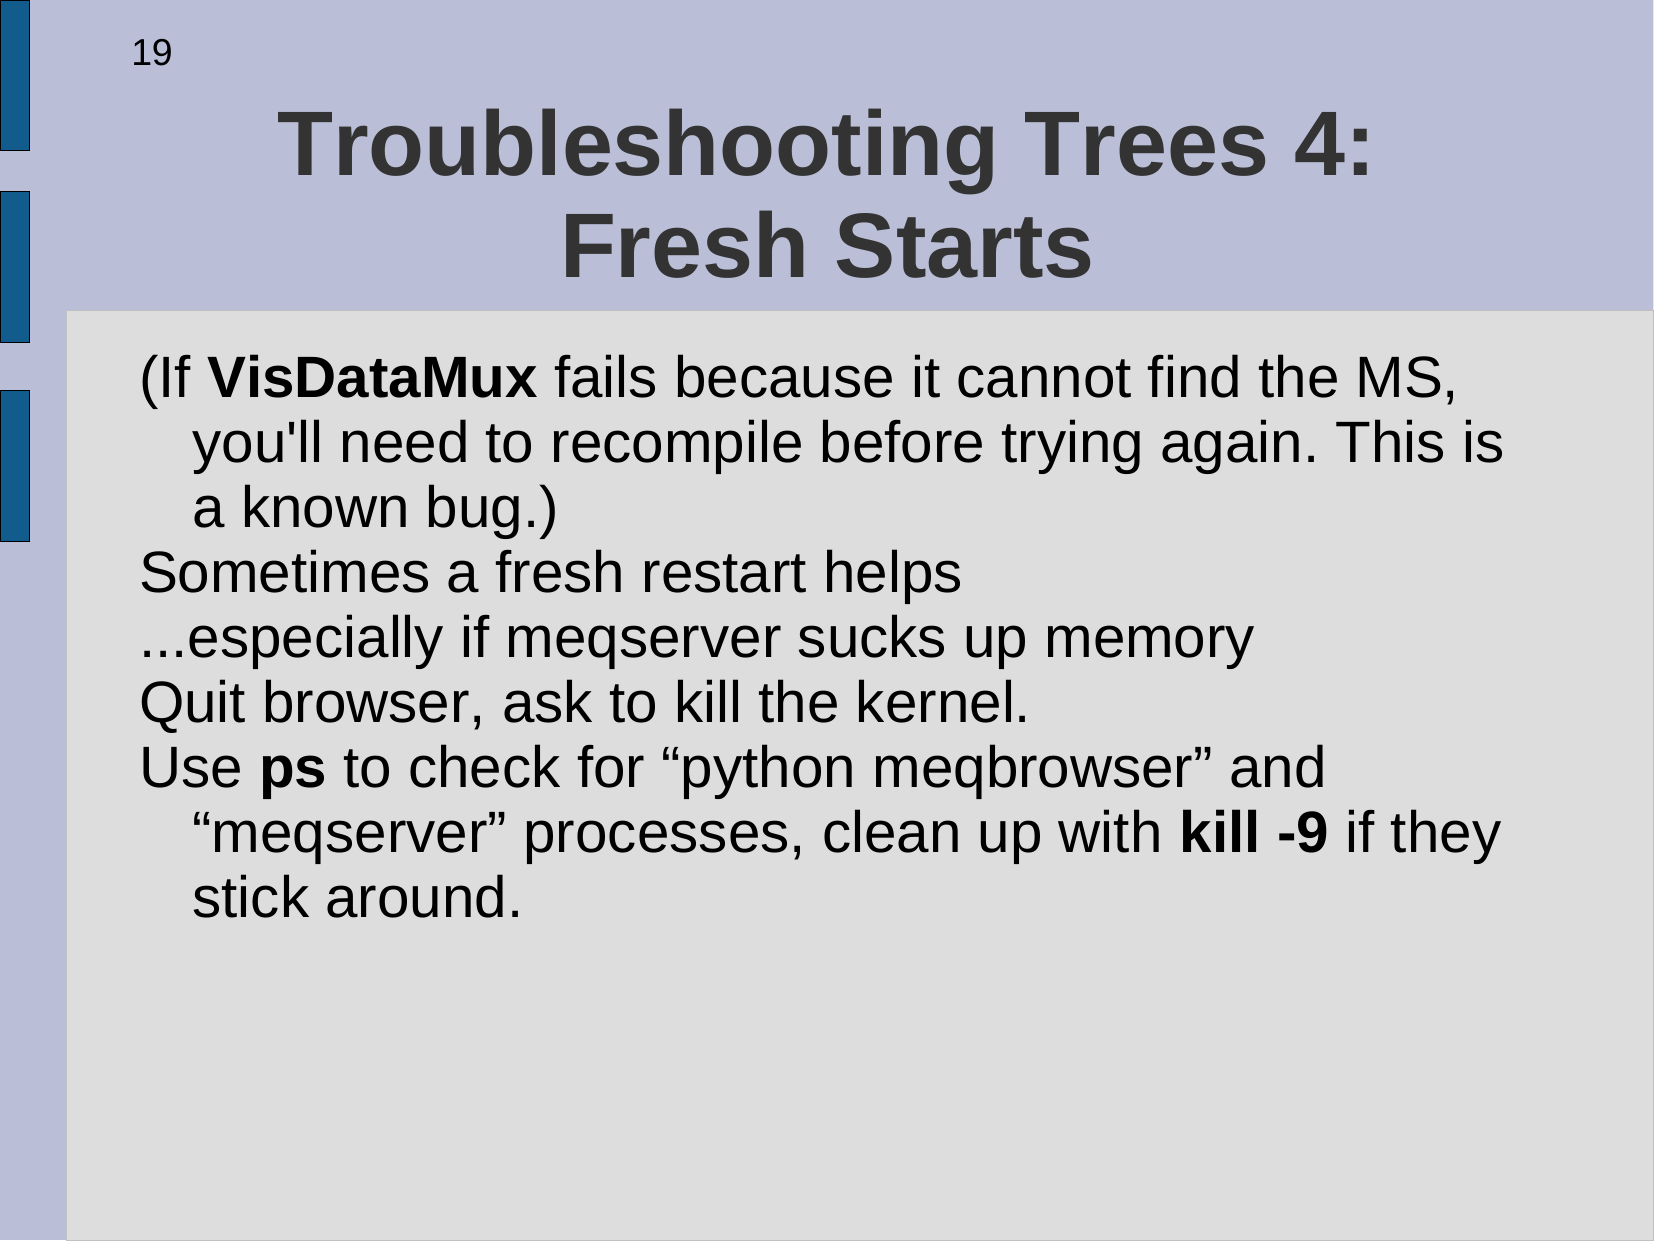

# Troubleshooting Trees 4: Fresh Starts
(If VisDataMux fails because it cannot find the MS, you'll need to recompile before trying again. This is a known bug.)
Sometimes a fresh restart helps
...especially if meqserver sucks up memory
Quit browser, ask to kill the kernel.
Use ps to check for “python meqbrowser” and “meqserver” processes, clean up with kill -9 if they stick around.